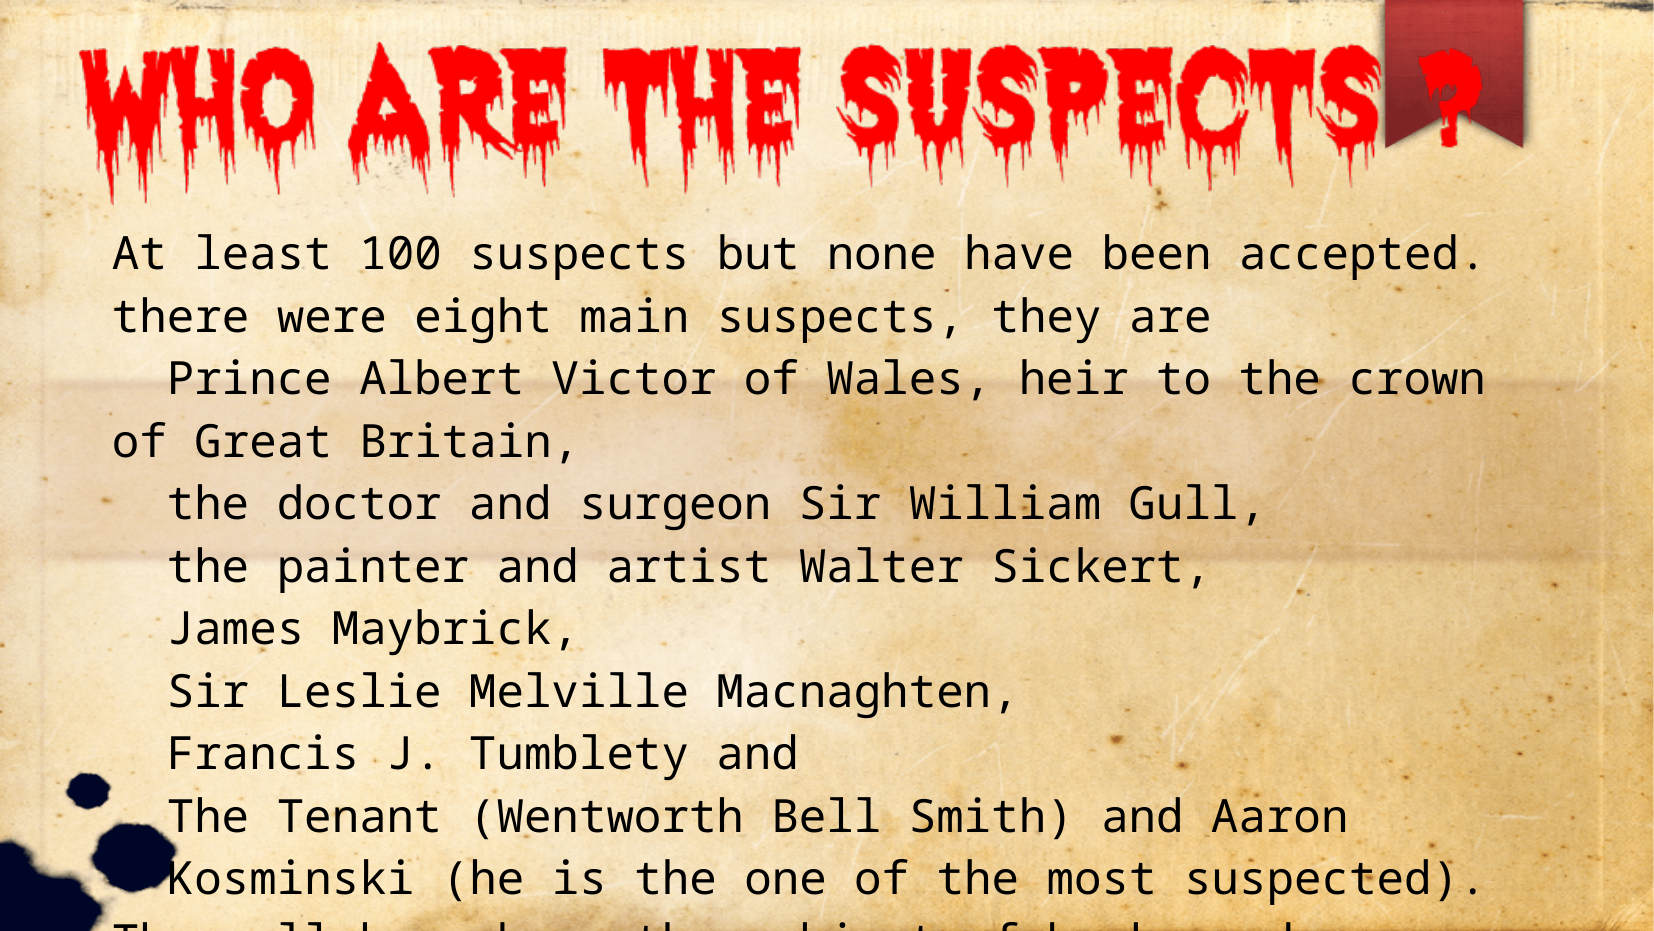

At least 100 suspects but none have been accepted. there were eight main suspects, they are
 Prince Albert Victor of Wales, heir to the crown of Great Britain,
 the doctor and surgeon Sir William Gull,
 the painter and artist Walter Sickert,
 James Maybrick,
 Sir Leslie Melville Macnaghten,
 Francis J. Tumblety and
 The Tenant (Wentworth Bell Smith) and Aaron Kosminski (he is the one of the most suspected). They all have been the subject of books and adaptations.